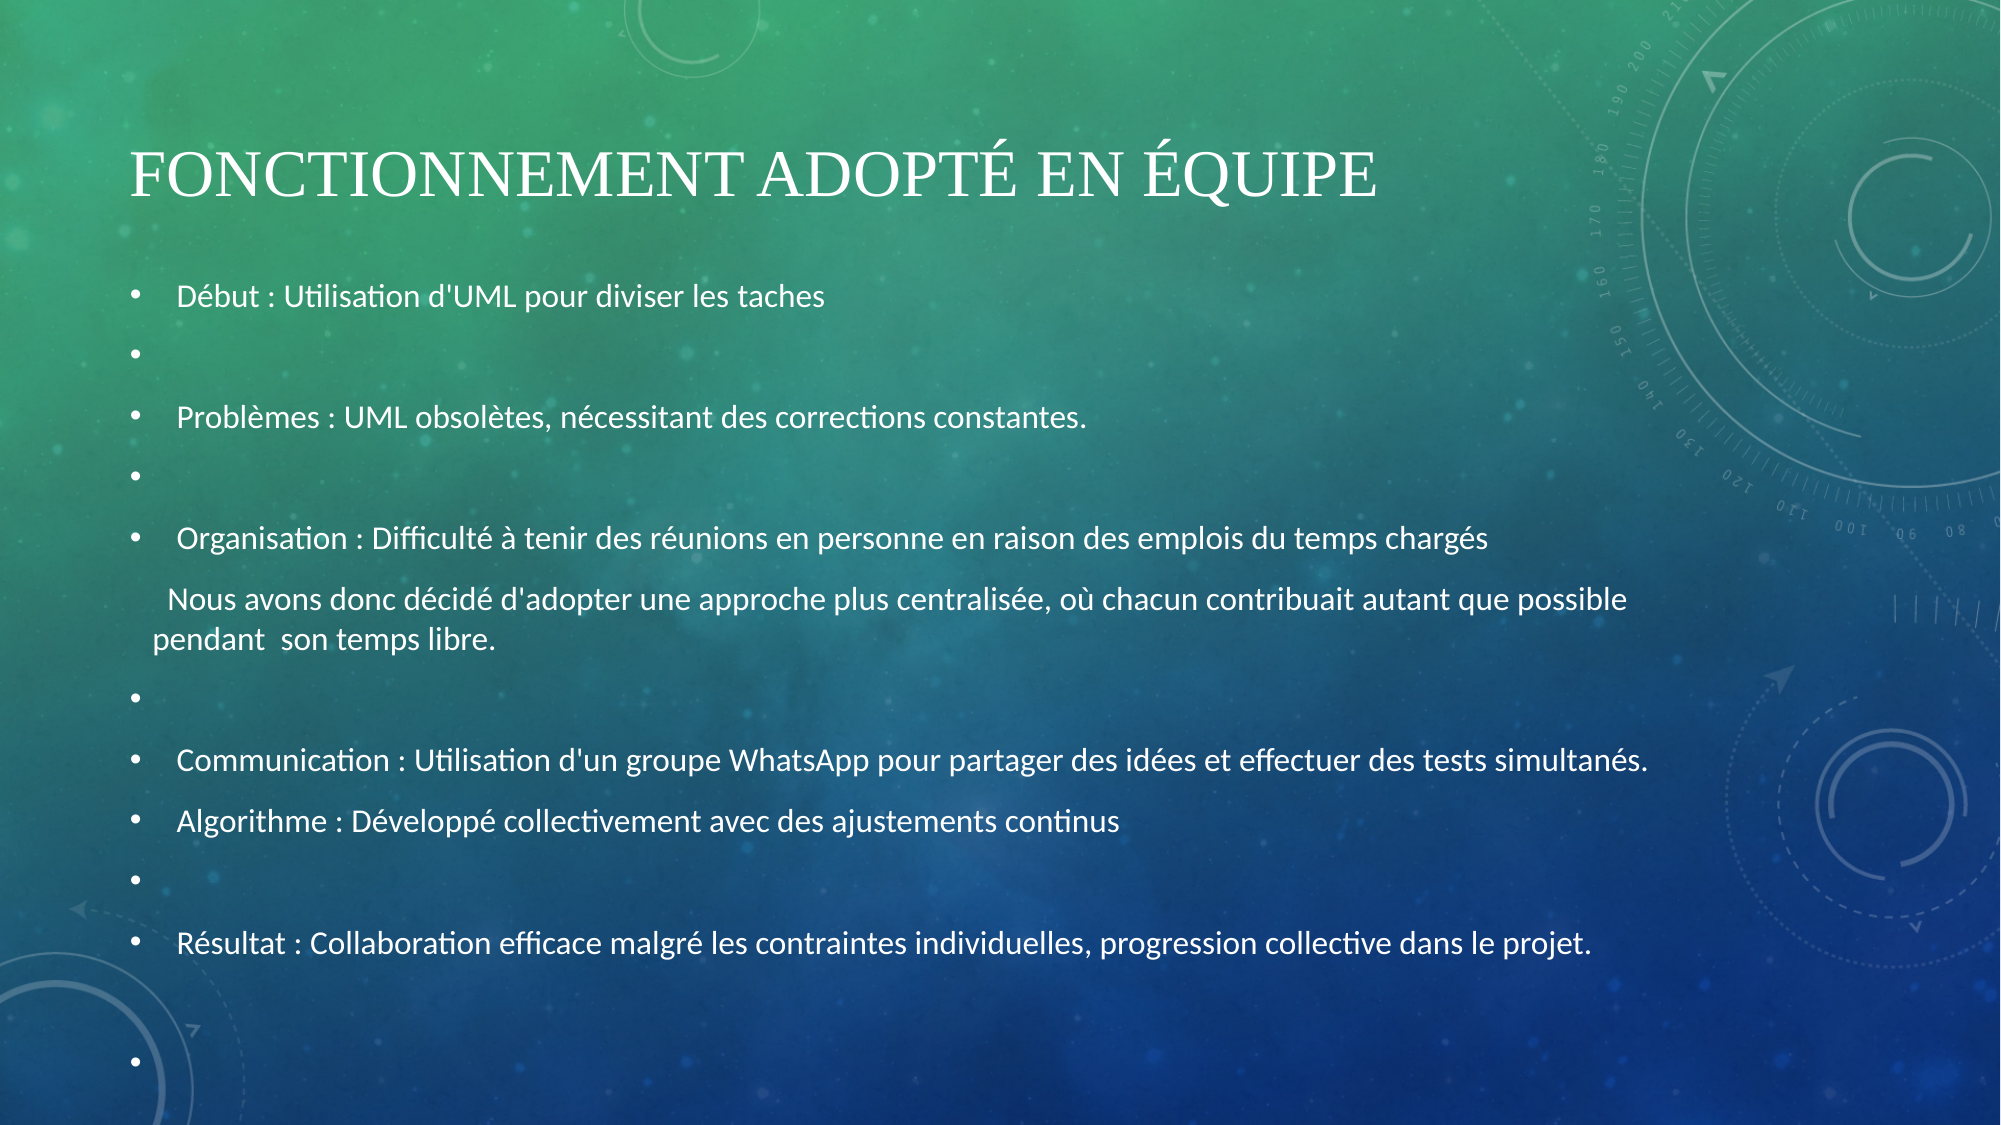

# fonctionnement adopté en équipe
Début : Utilisation d'UML pour diviser les taches
Problèmes : UML obsolètes, nécessitant des corrections constantes.
Organisation : Difficulté à tenir des réunions en personne en raison des emplois du temps chargés
     Nous avons donc décidé d'adopter une approche plus centralisée, où chacun contribuait autant que possible                     pendant  son temps libre.
Communication : Utilisation d'un groupe WhatsApp pour partager des idées et effectuer des tests simultanés.
Algorithme : Développé collectivement avec des ajustements continus
Résultat : Collaboration efficace malgré les contraintes individuelles, progression collective dans le projet.